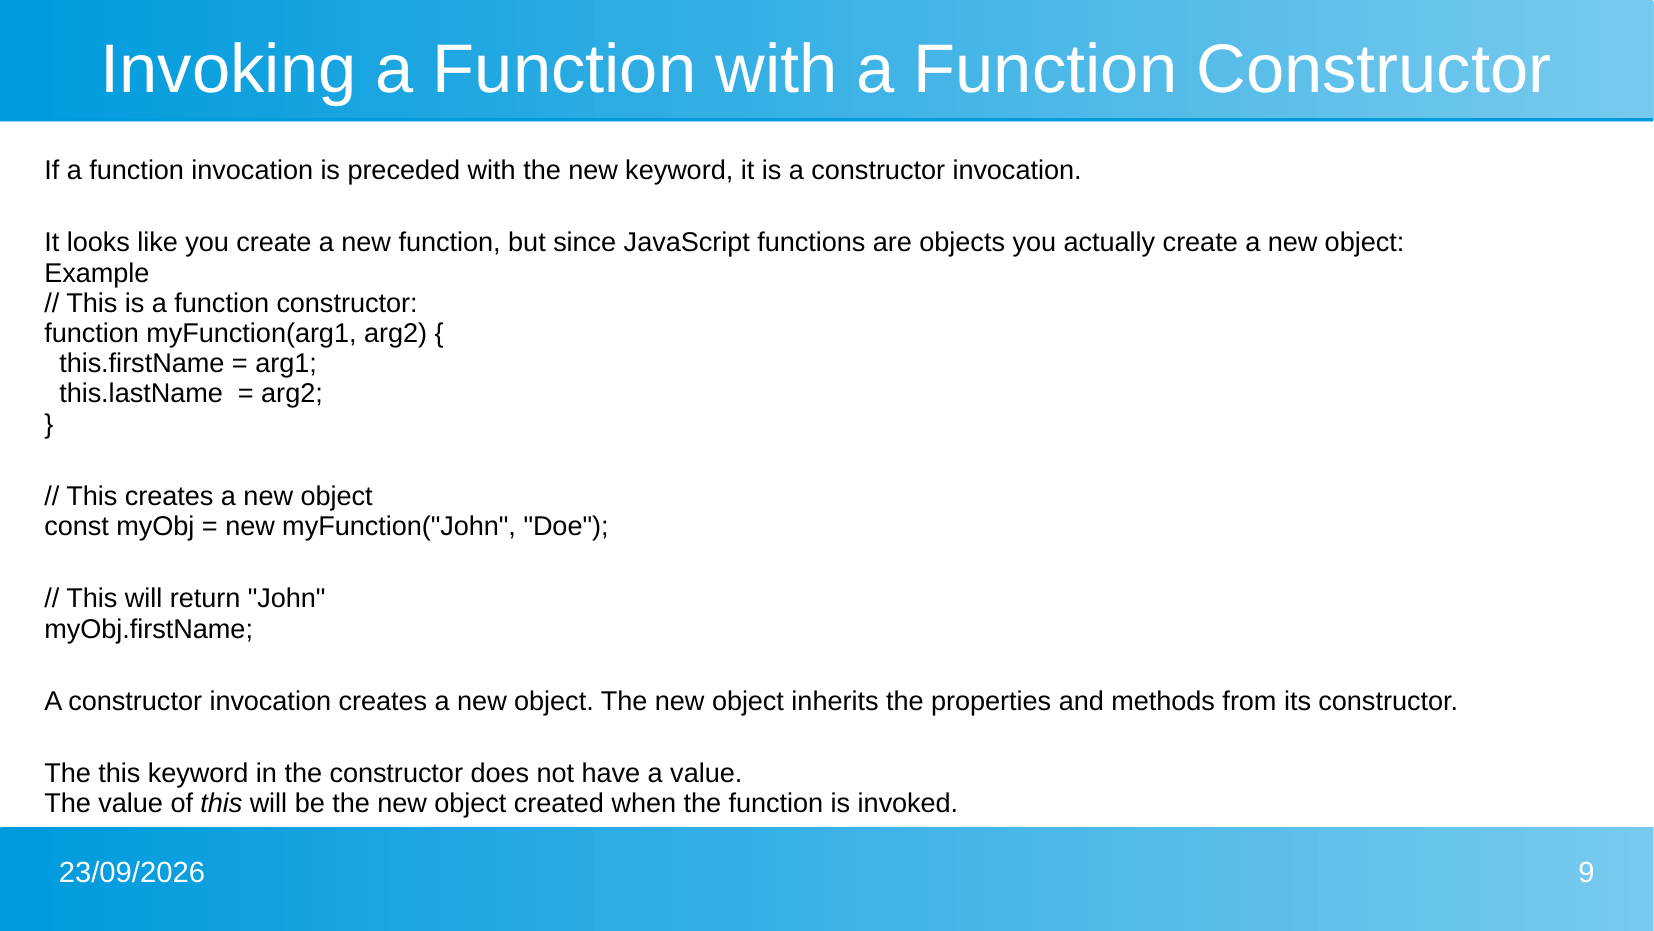

# Invoking a Function with a Function Constructor
If a function invocation is preceded with the new keyword, it is a constructor invocation.
It looks like you create a new function, but since JavaScript functions are objects you actually create a new object:
Example
// This is a function constructor:
function myFunction(arg1, arg2) {
 this.firstName = arg1;
 this.lastName = arg2;
}
// This creates a new object
const myObj = new myFunction("John", "Doe");
// This will return "John"
myObj.firstName;
A constructor invocation creates a new object. The new object inherits the properties and methods from its constructor.
The this keyword in the constructor does not have a value.
The value of this will be the new object created when the function is invoked.
9